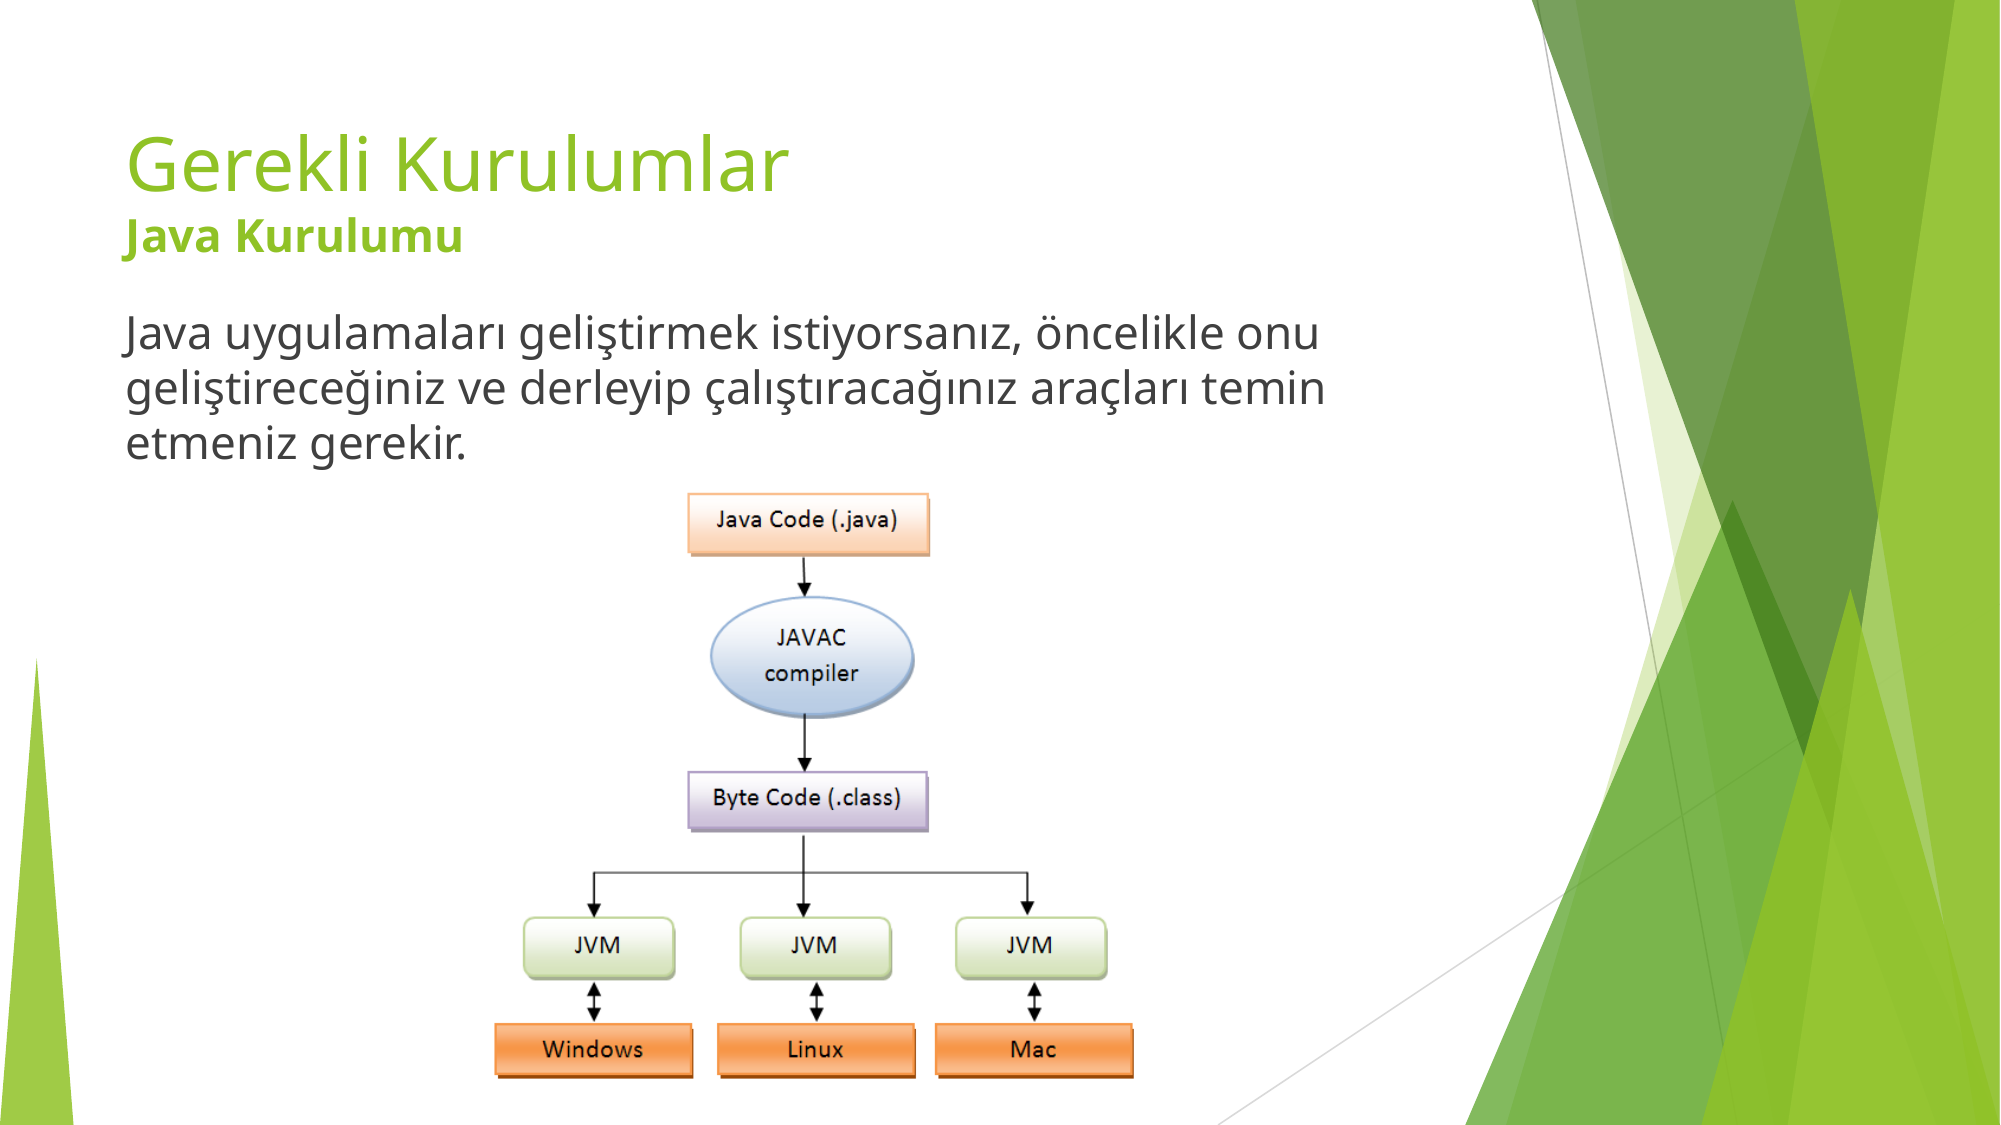

# Gerekli Kurulumlar Java Kurulumu
Java uygulamaları geliştirmek istiyorsanız, öncelikle onu geliştireceğiniz ve derleyip çalıştıracağınız araçları temin etmeniz gerekir.